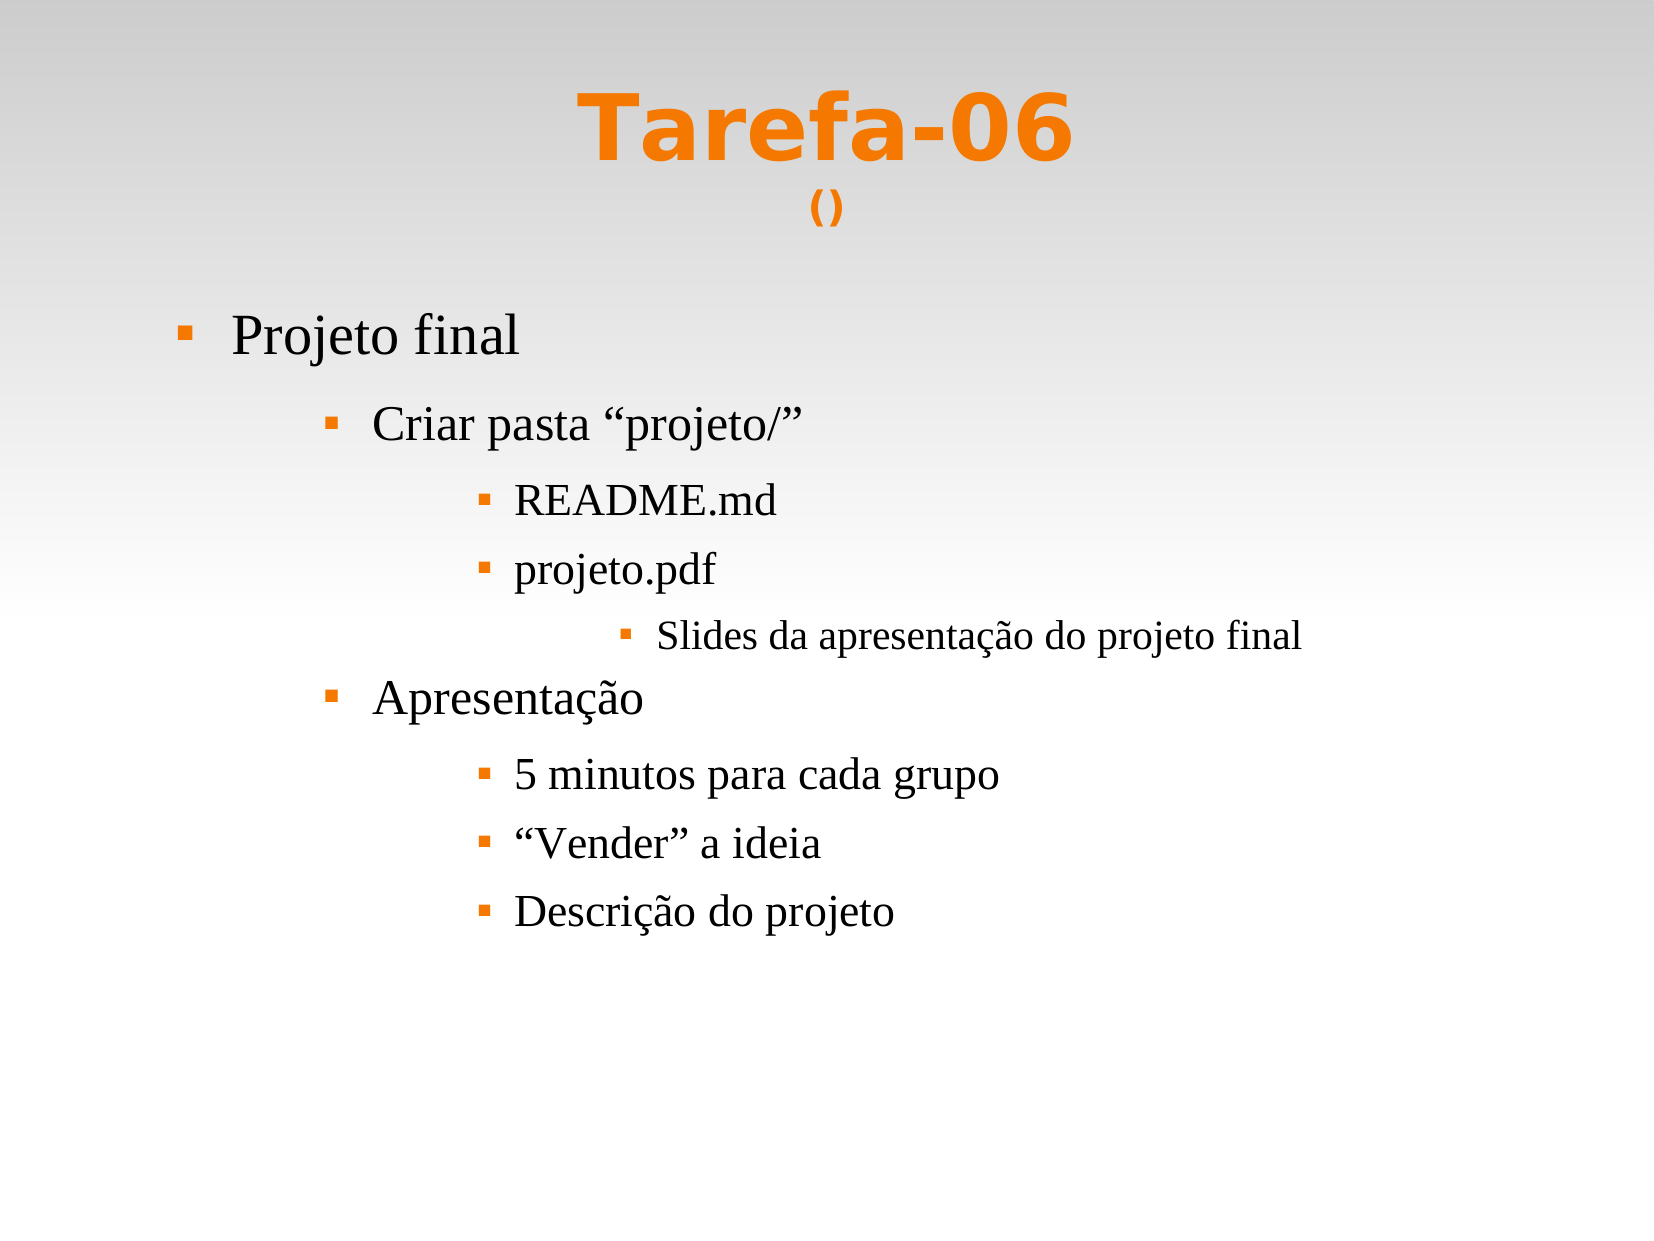

# Tarefa-06 ()
Projeto final
Criar pasta “projeto/”
README.md
projeto.pdf
Slides da apresentação do projeto final
Apresentação
5 minutos para cada grupo
“Vender” a ideia
Descrição do projeto